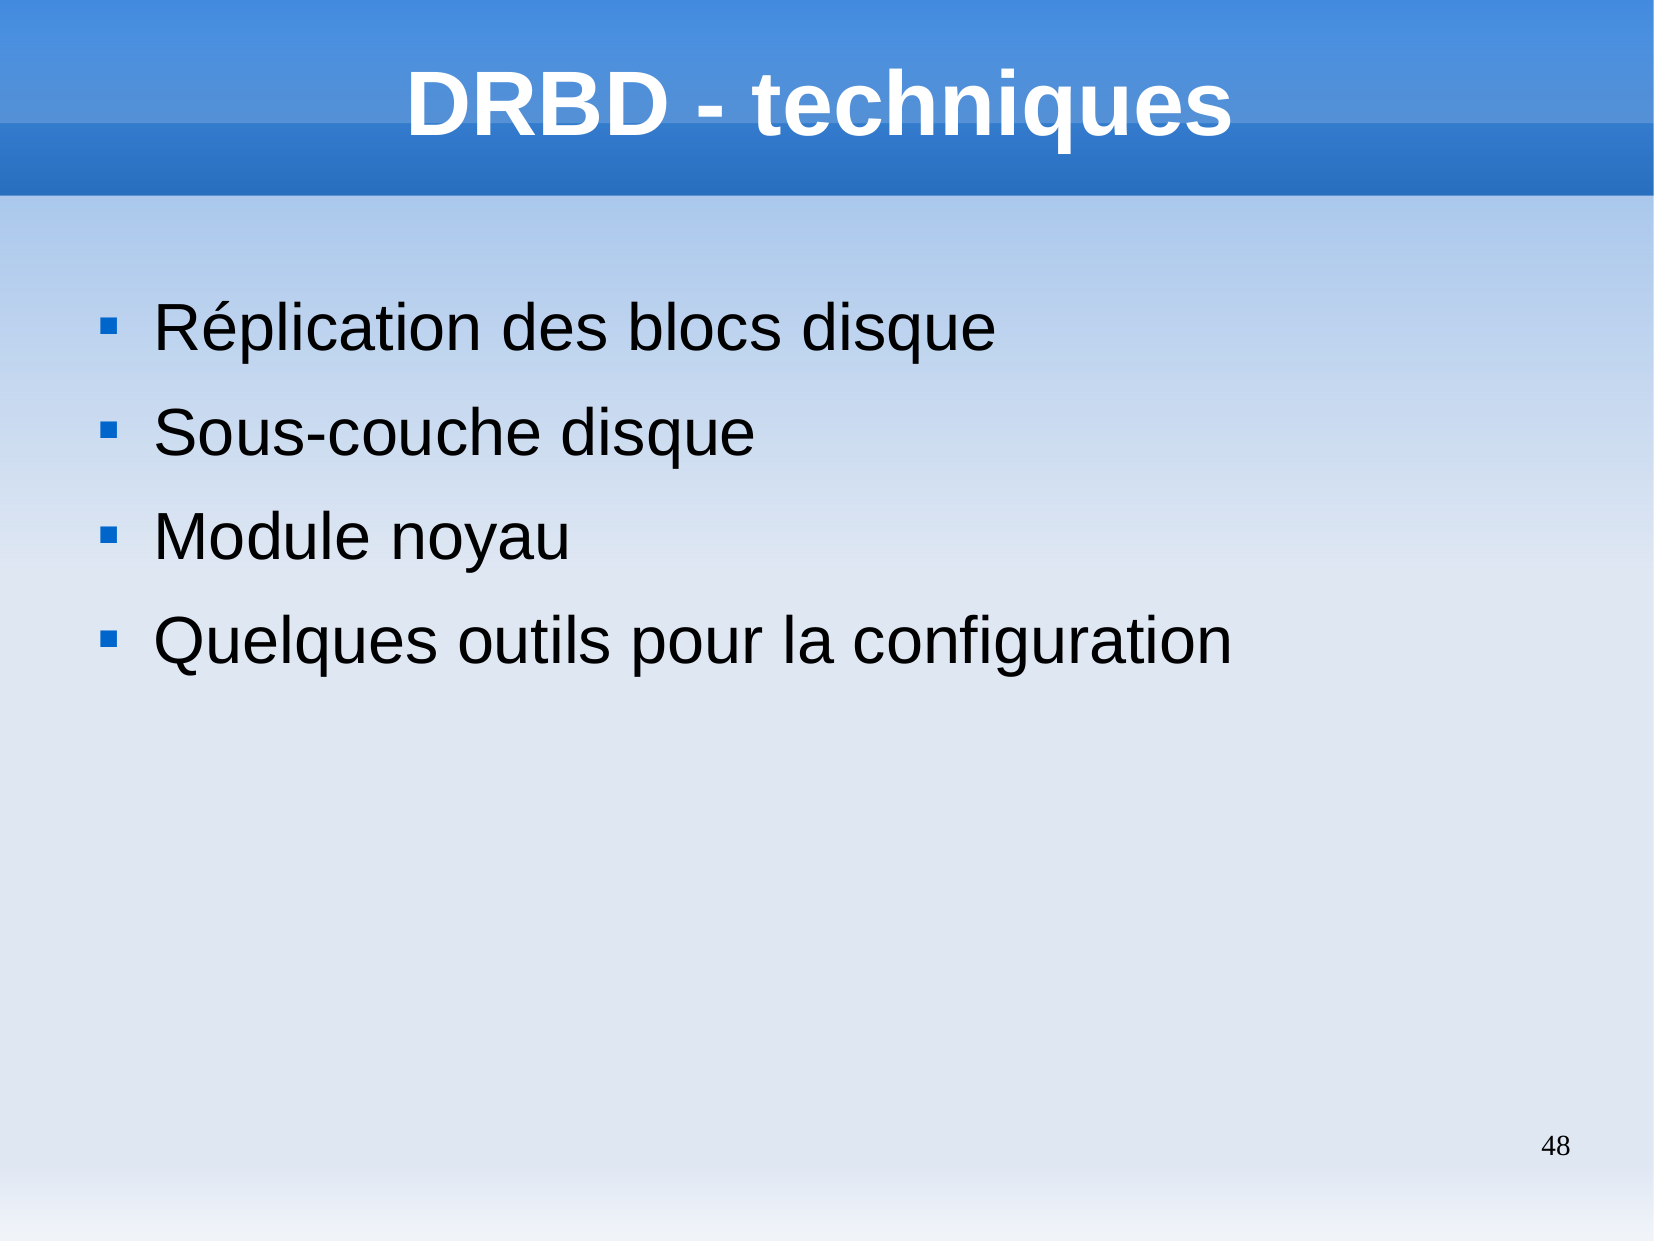

# DRBD - techniques
Réplication des blocs disque
Sous-couche disque
Module noyau
Quelques outils pour la configuration
48